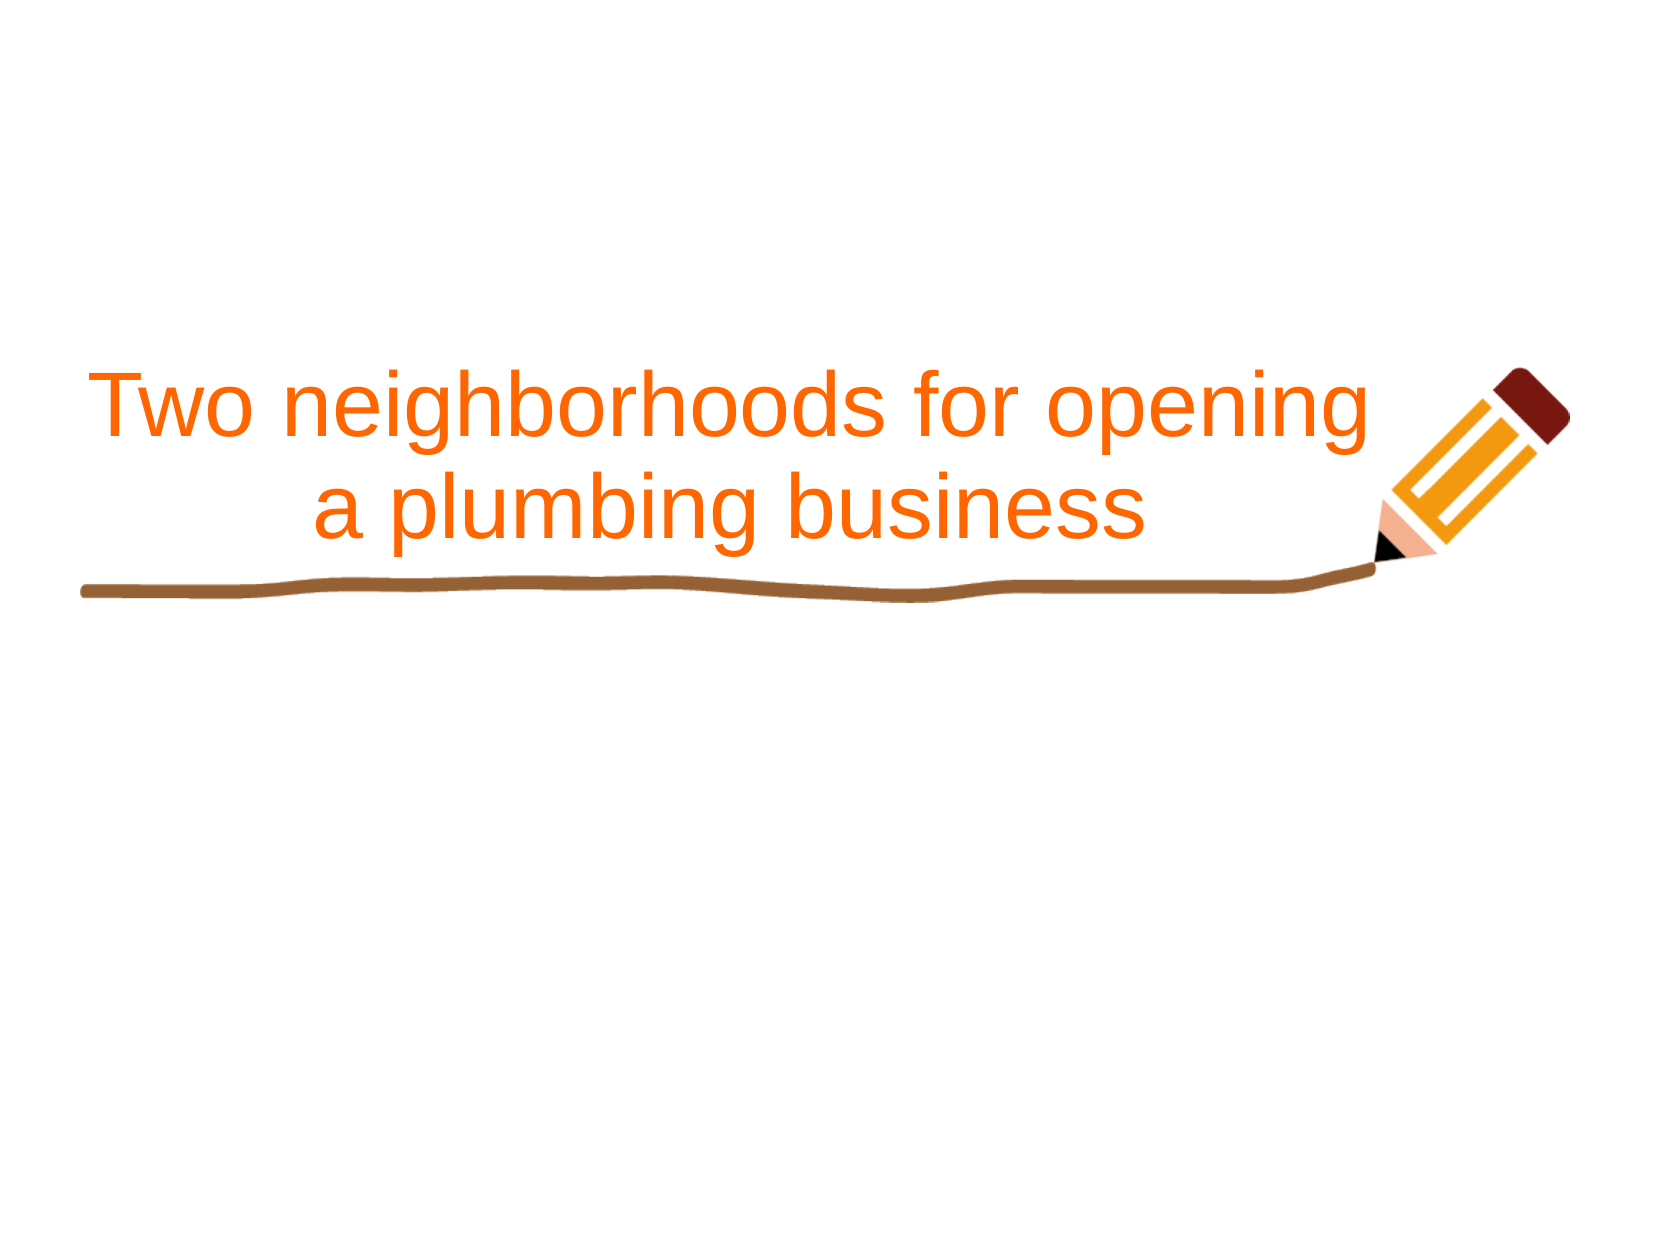

# Two neighborhoods for opening a plumbing business